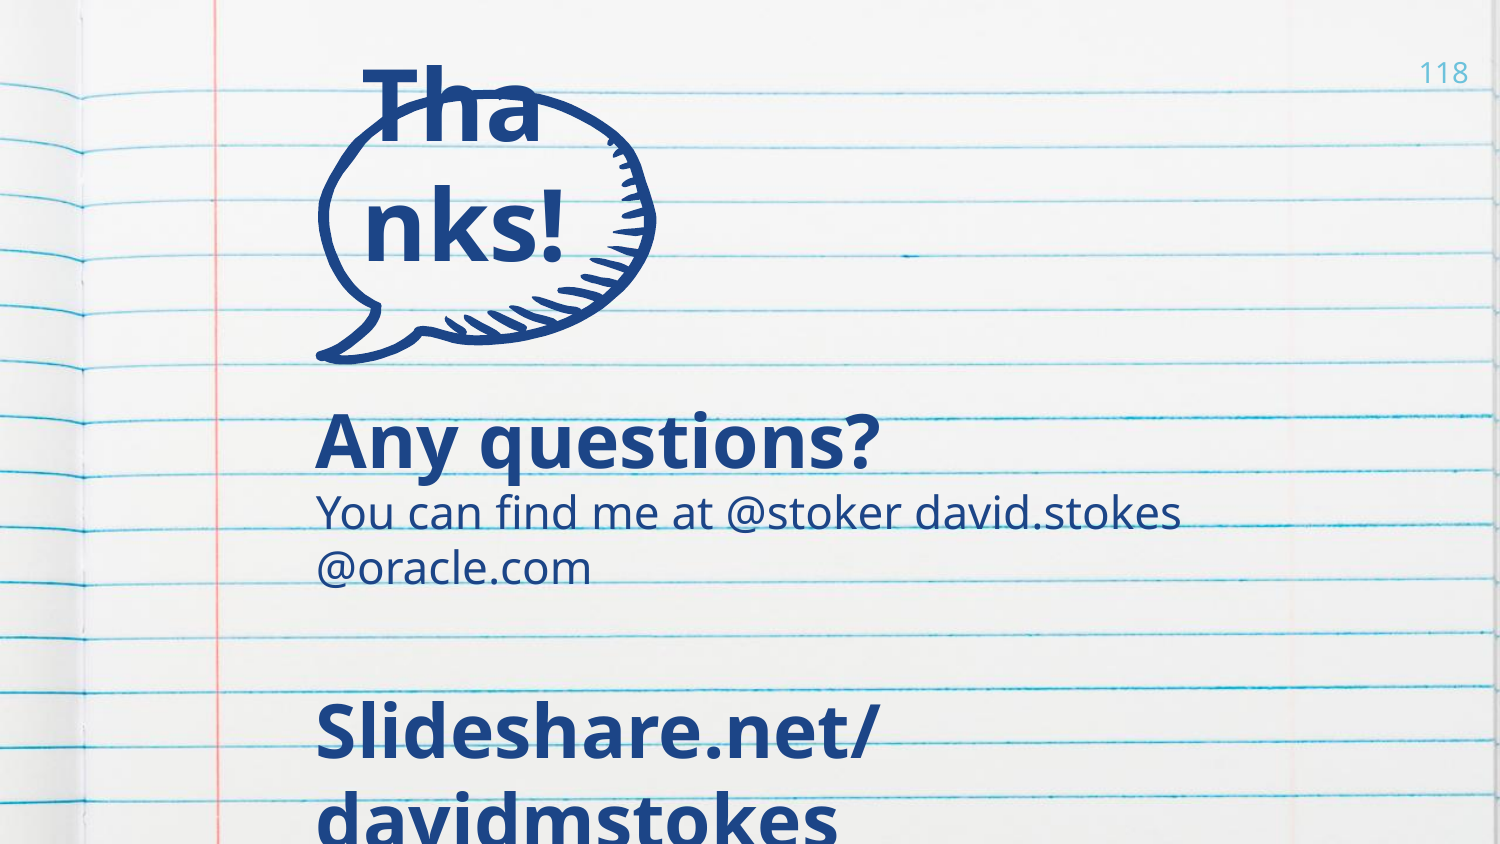

# Thanks!
Any questions?
You can find me at @stoker david.stokes @oracle.com
Slideshare.net/davidmstokes